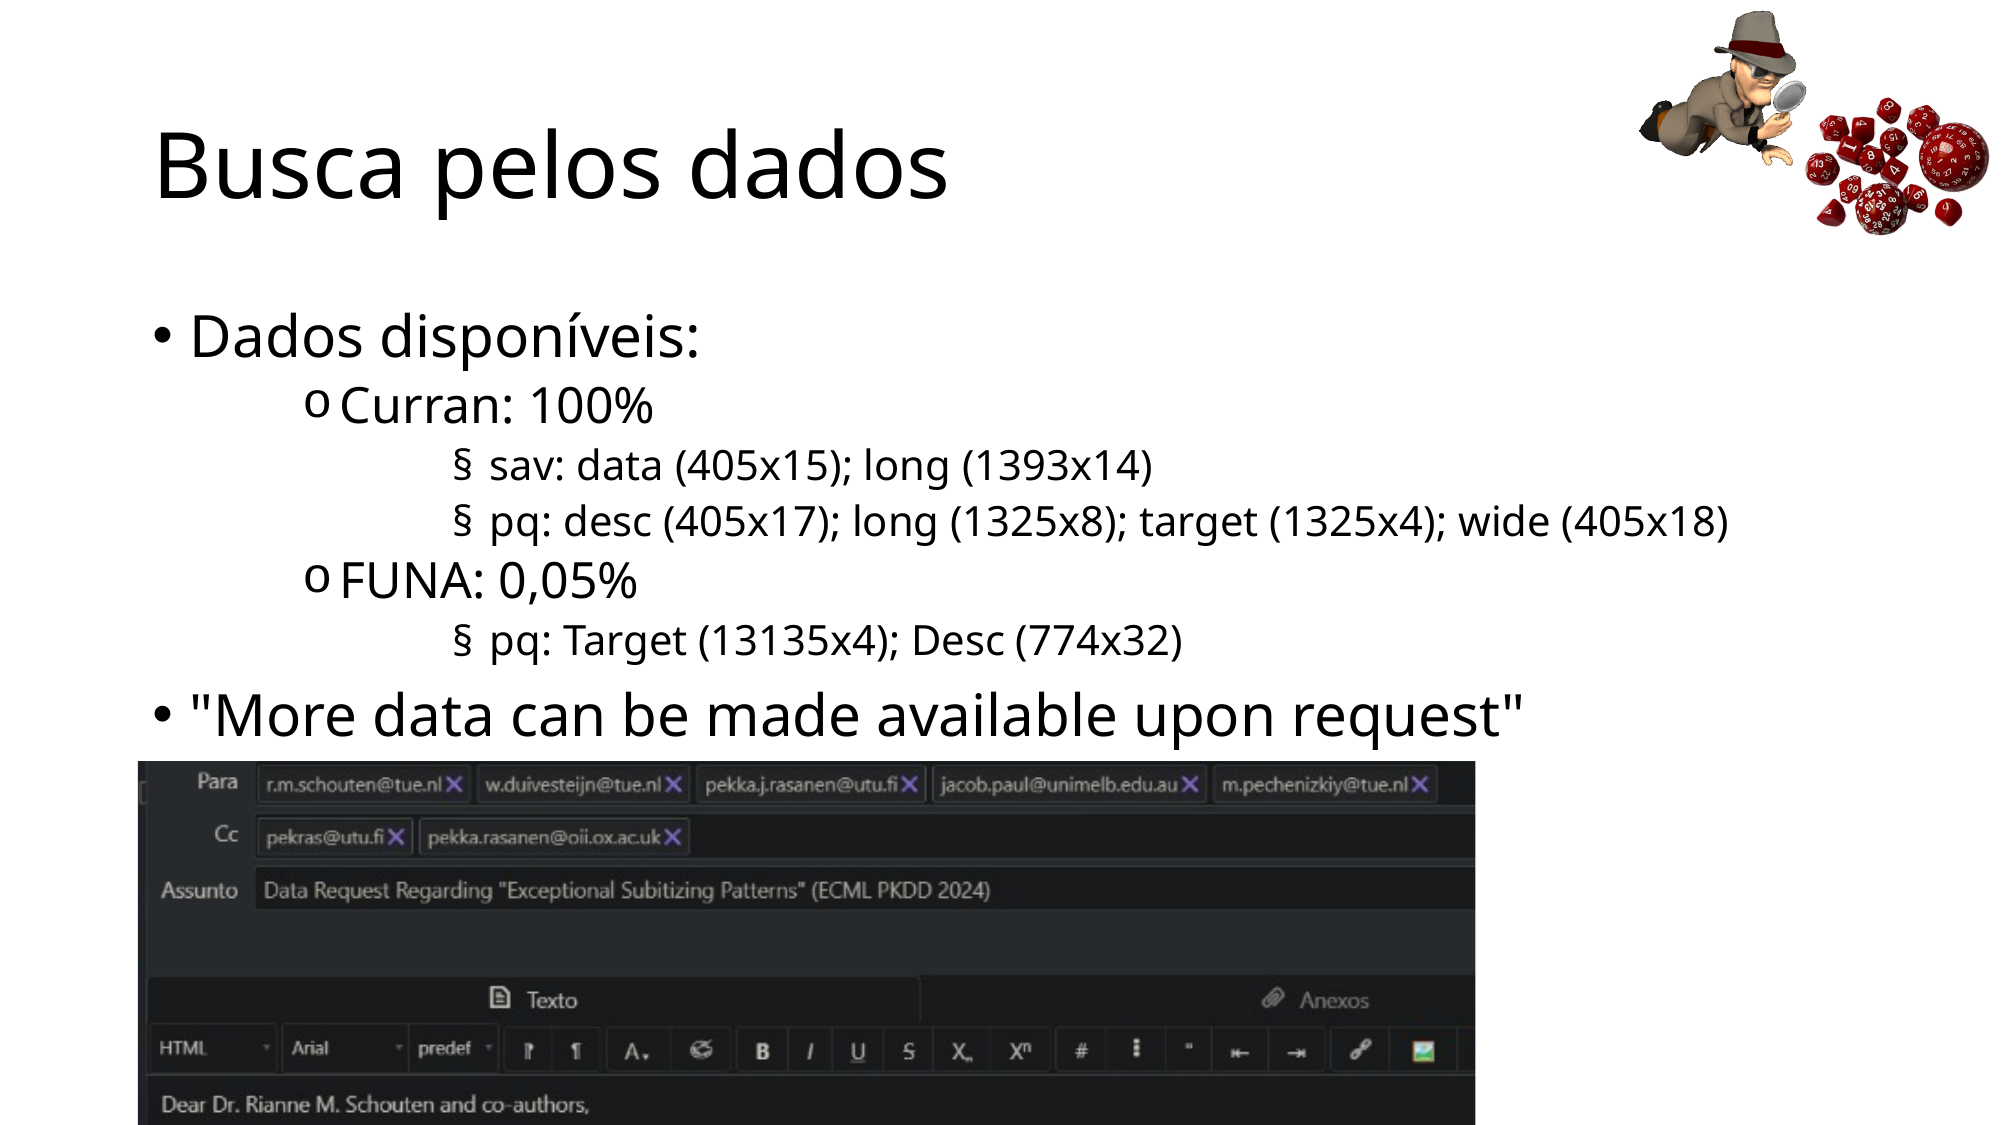

# Busca pelos dados
Dados disponíveis:
Curran: 100%
sav: data (405x15); long (1393x14)
pq: desc (405x17); long (1325x8); target (1325x4); wide (405x18)
FUNA: 0,05%
pq: Target (13135x4); Desc (774x32)
"More data can be made available upon request"